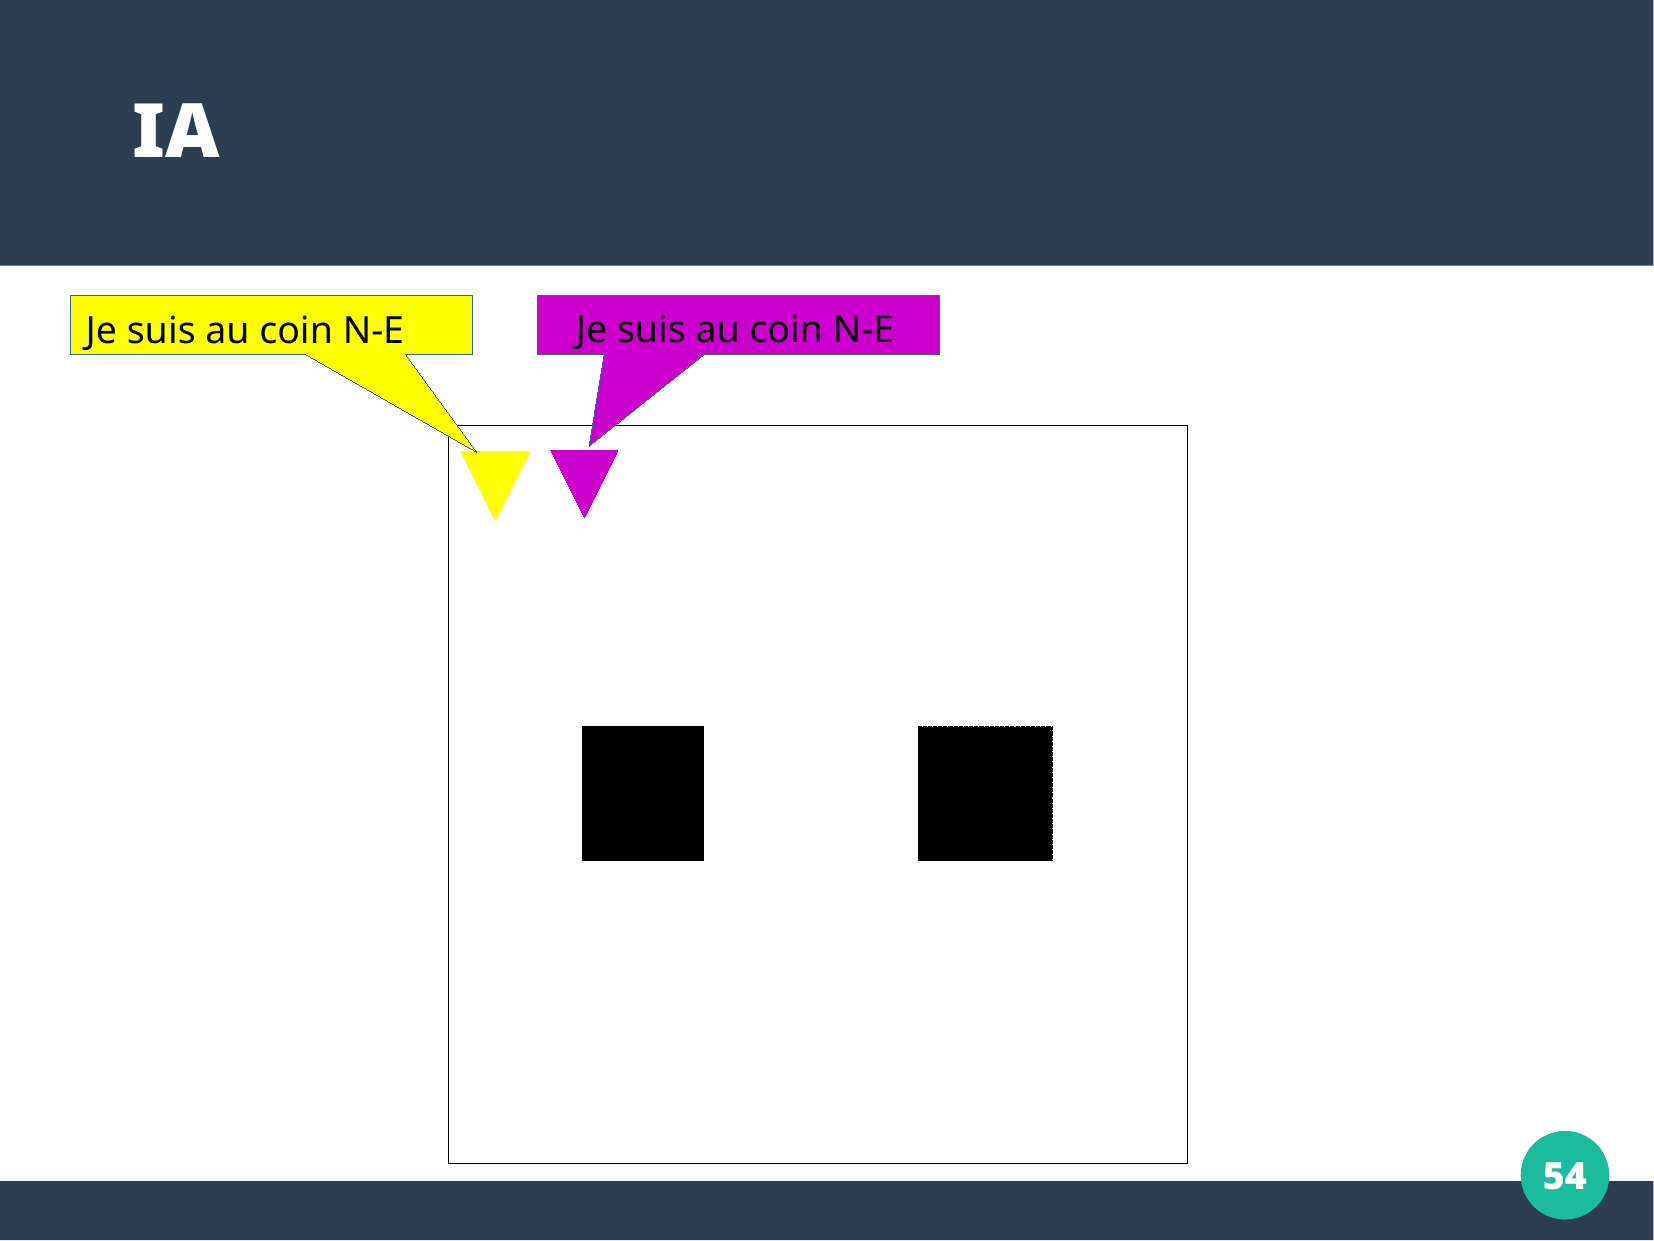

# IA
Je suis au coin N-E
Je suis au coin N-E
54